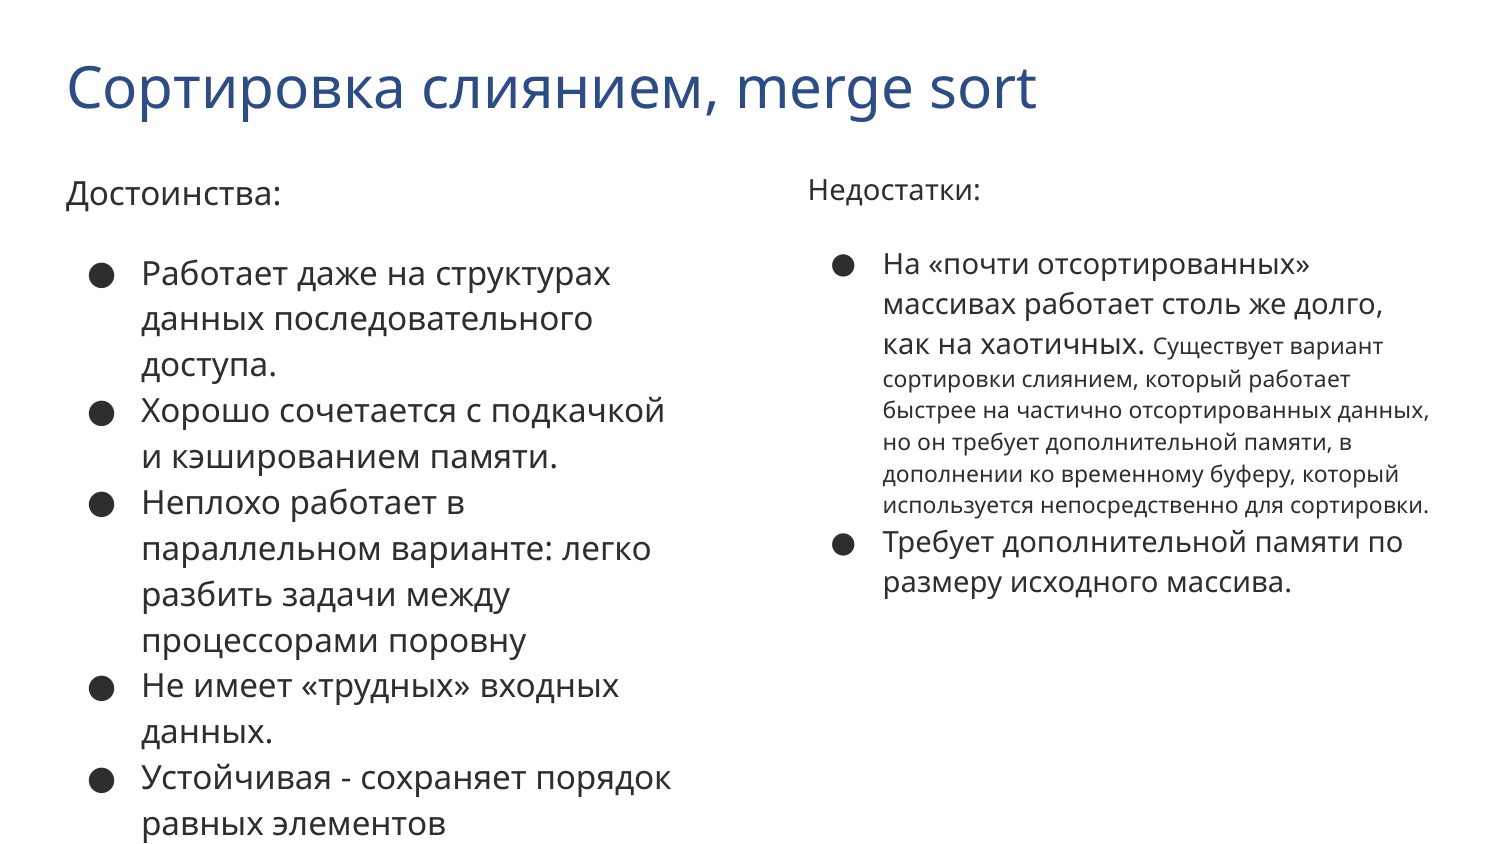

# Сортировка слиянием, merge sort
Достоинства:
Работает даже на структурах данных последовательного доступа.
Хорошо сочетается с подкачкой и кэшированием памяти.
Неплохо работает в параллельном варианте: легко разбить задачи между процессорами поровну
Не имеет «трудных» входных данных.
Устойчивая - сохраняет порядок равных элементов (принадлежащих одному классу эквивалентности по сравнению)
Недостатки:
На «почти отсортированных» массивах работает столь же долго, как на хаотичных. Существует вариант сортировки слиянием, который работает быстрее на частично отсортированных данных, но он требует дополнительной памяти, в дополнении ко временному буферу, который используется непосредственно для сортировки.
Требует дополнительной памяти по размеру исходного массива.